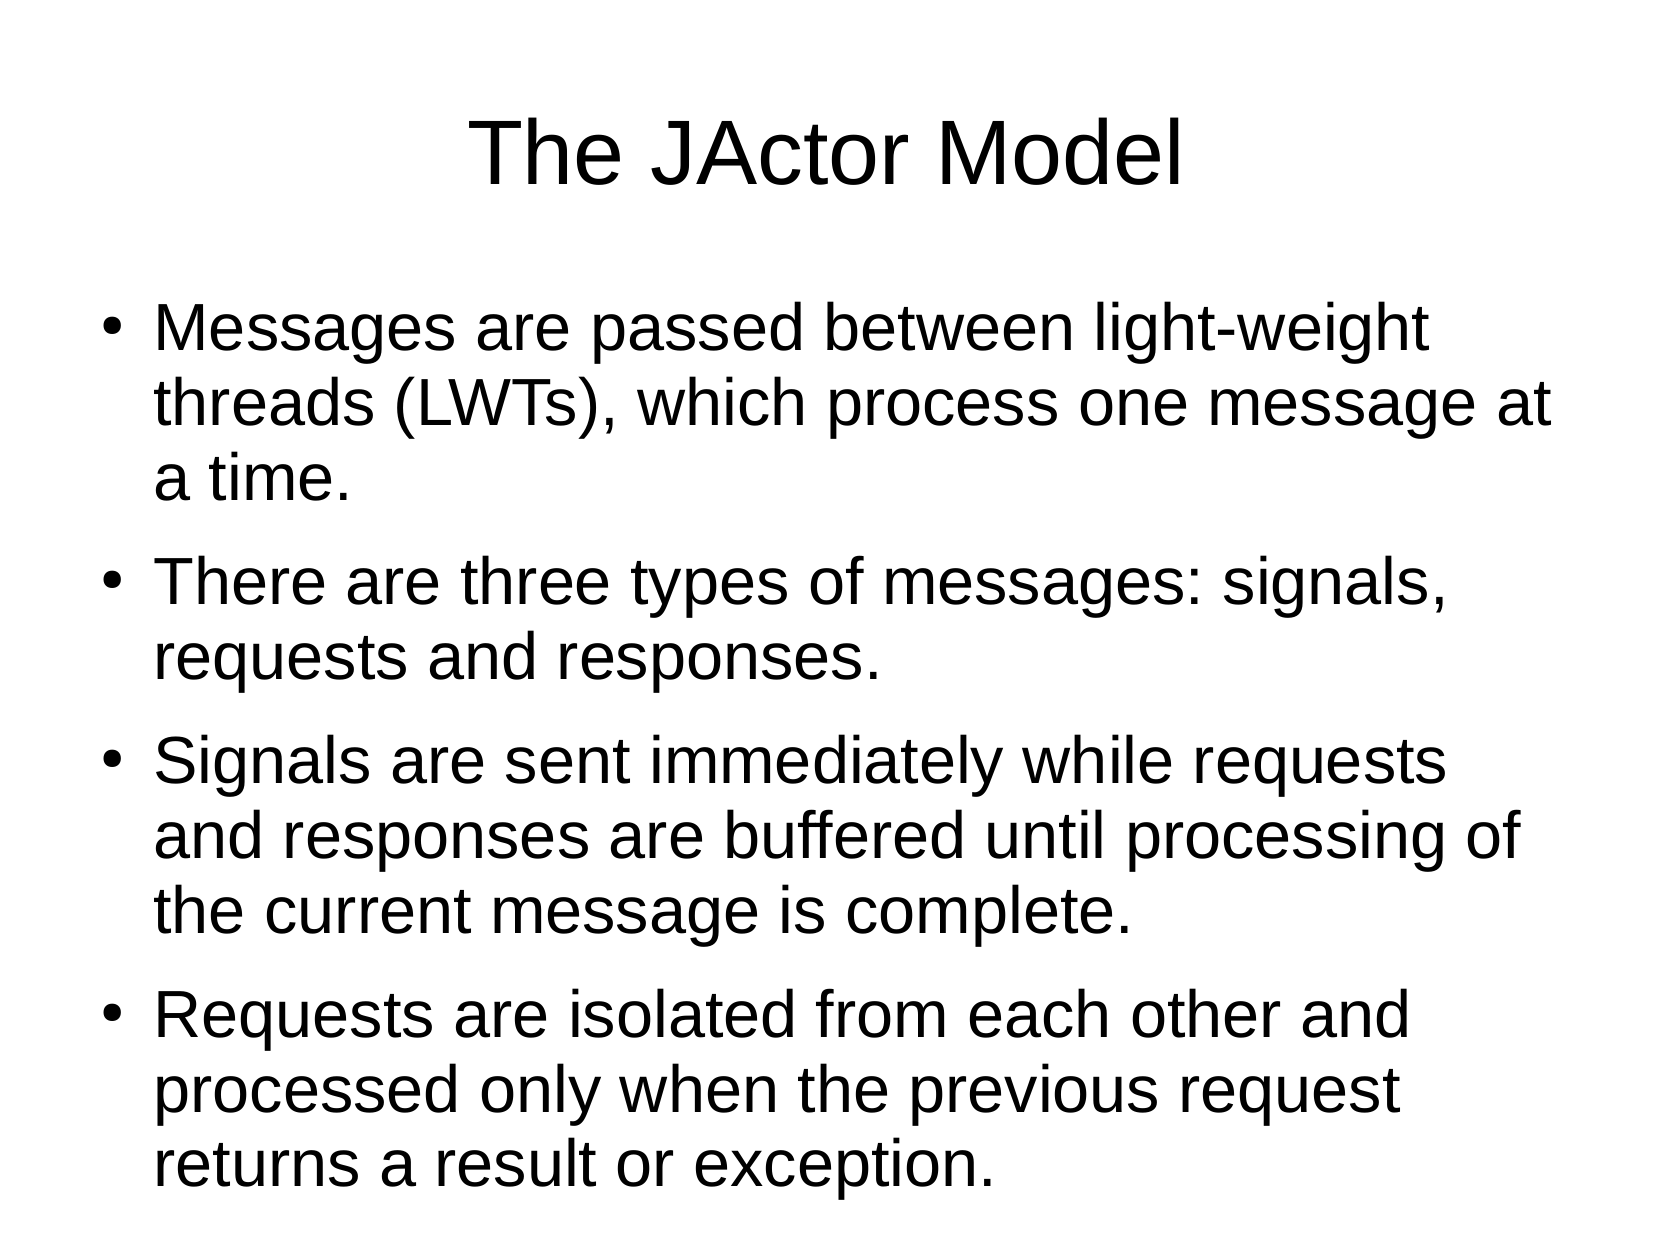

# The JActor Model
Messages are passed between light-weight threads (LWTs), which process one message at a time.
There are three types of messages: signals, requests and responses.
Signals are sent immediately while requests and responses are buffered until processing of the current message is complete.
Requests are isolated from each other and processed only when the previous request returns a result or exception.